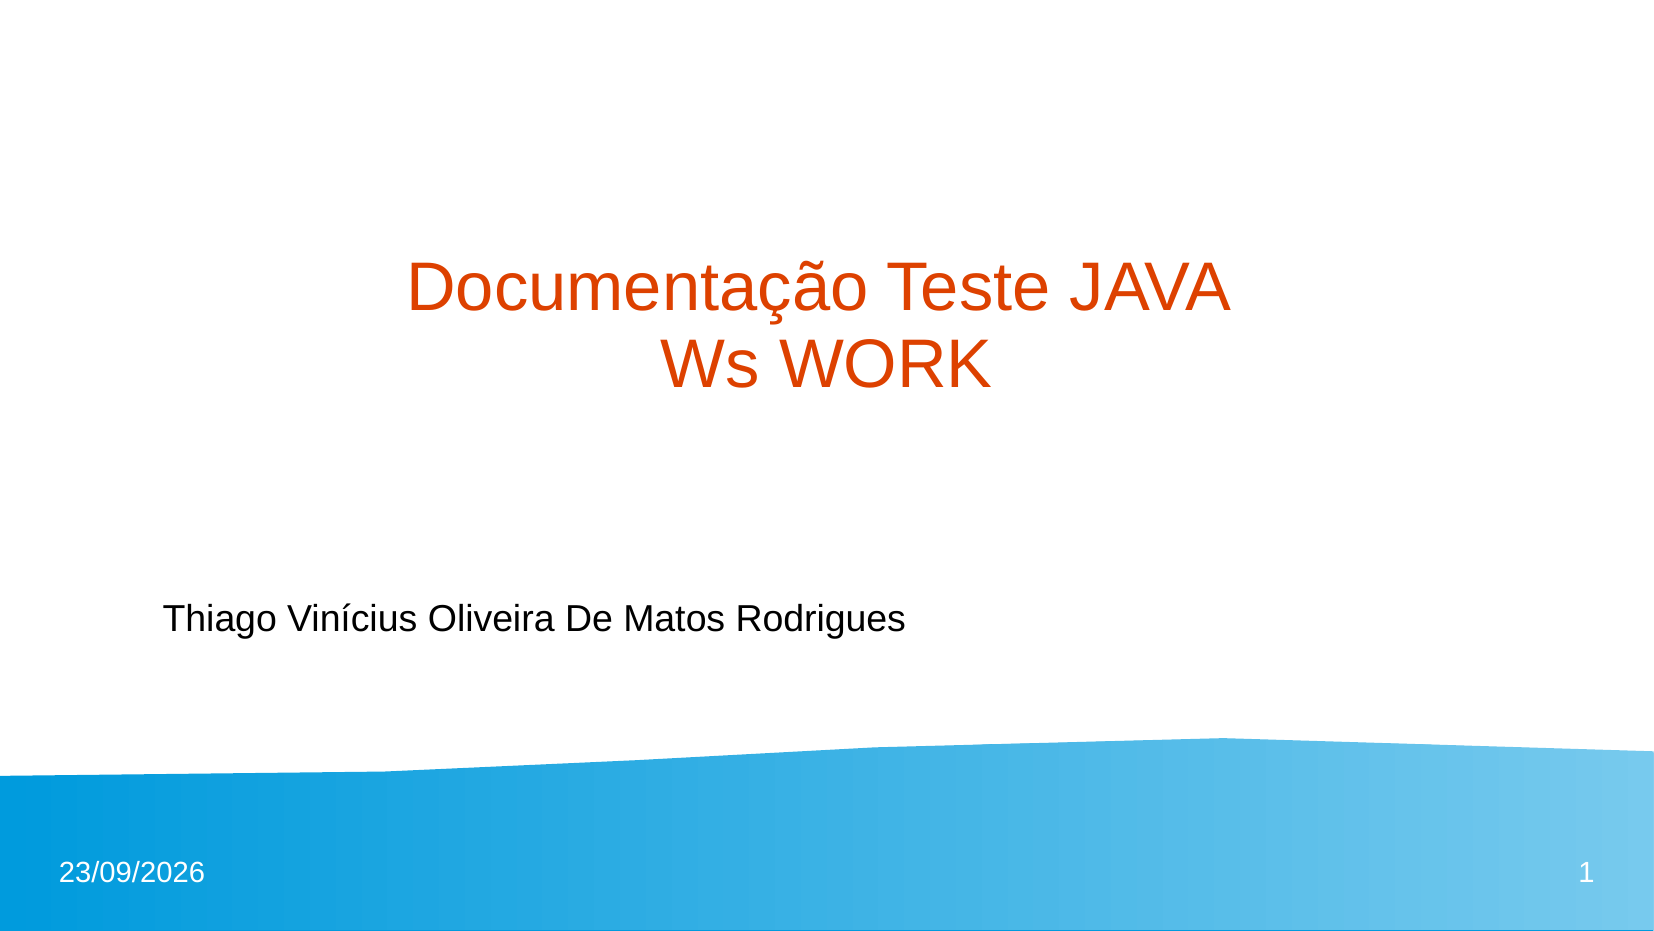

# Documentação Teste JAVA Ws WORK
Thiago Vinícius Oliveira De Matos Rodrigues